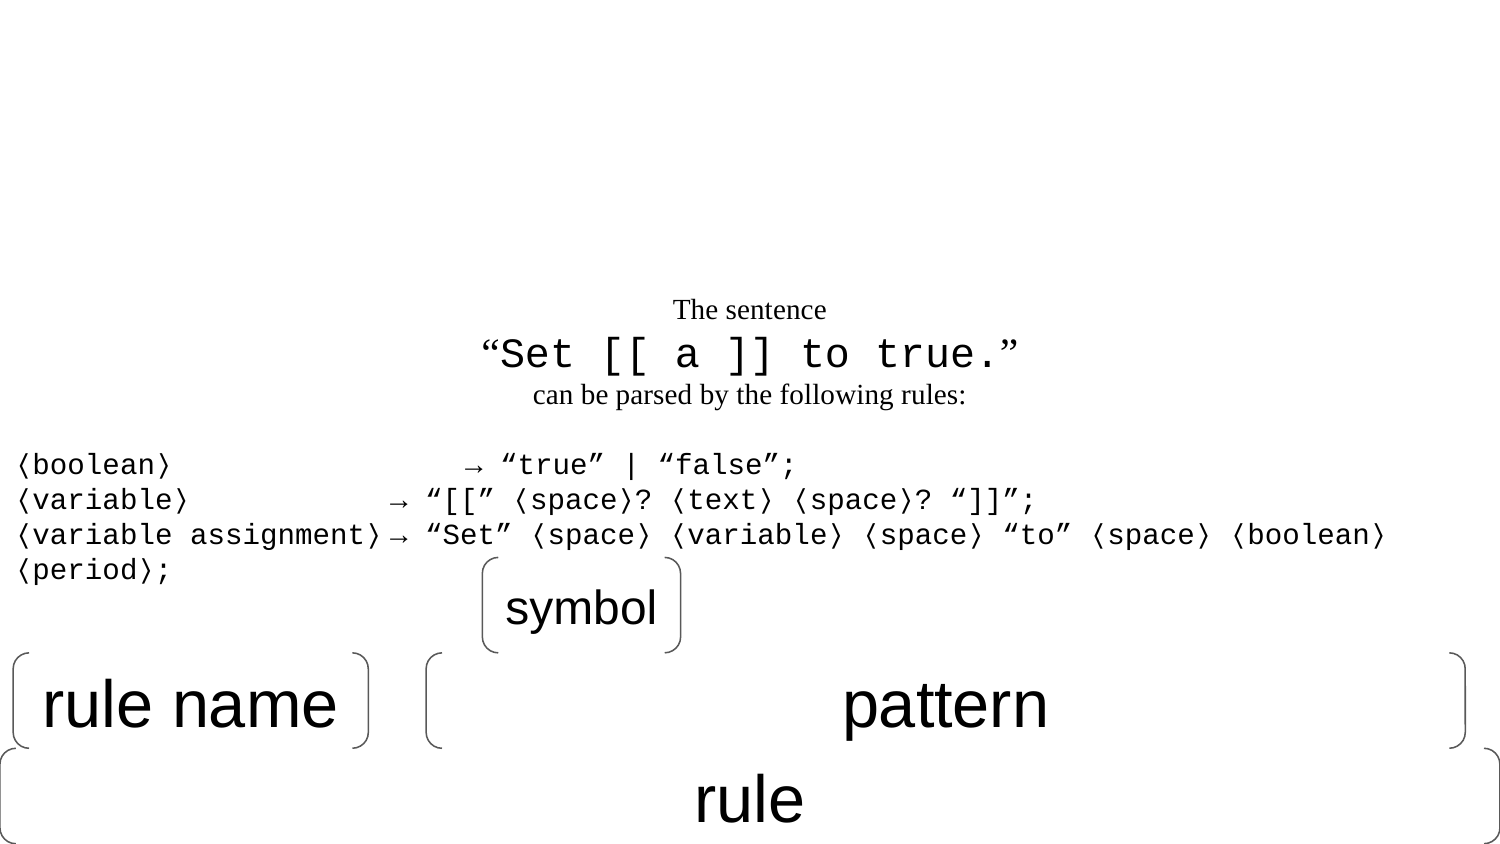

The sentence
“Set [[ a ]] to true.”
can be parsed by the following rules:
⟨boolean⟩				→ “true” | “false”;
⟨variable⟩			→ “[[” ⟨space⟩? ⟨text⟩ ⟨space⟩? “]]”;
⟨variable assignment⟩	→ “Set” ⟨space⟩ ⟨variable⟩ ⟨space⟩ “to” ⟨space⟩ ⟨boolean⟩ ⟨period⟩;
symbol
rule name
pattern
rule